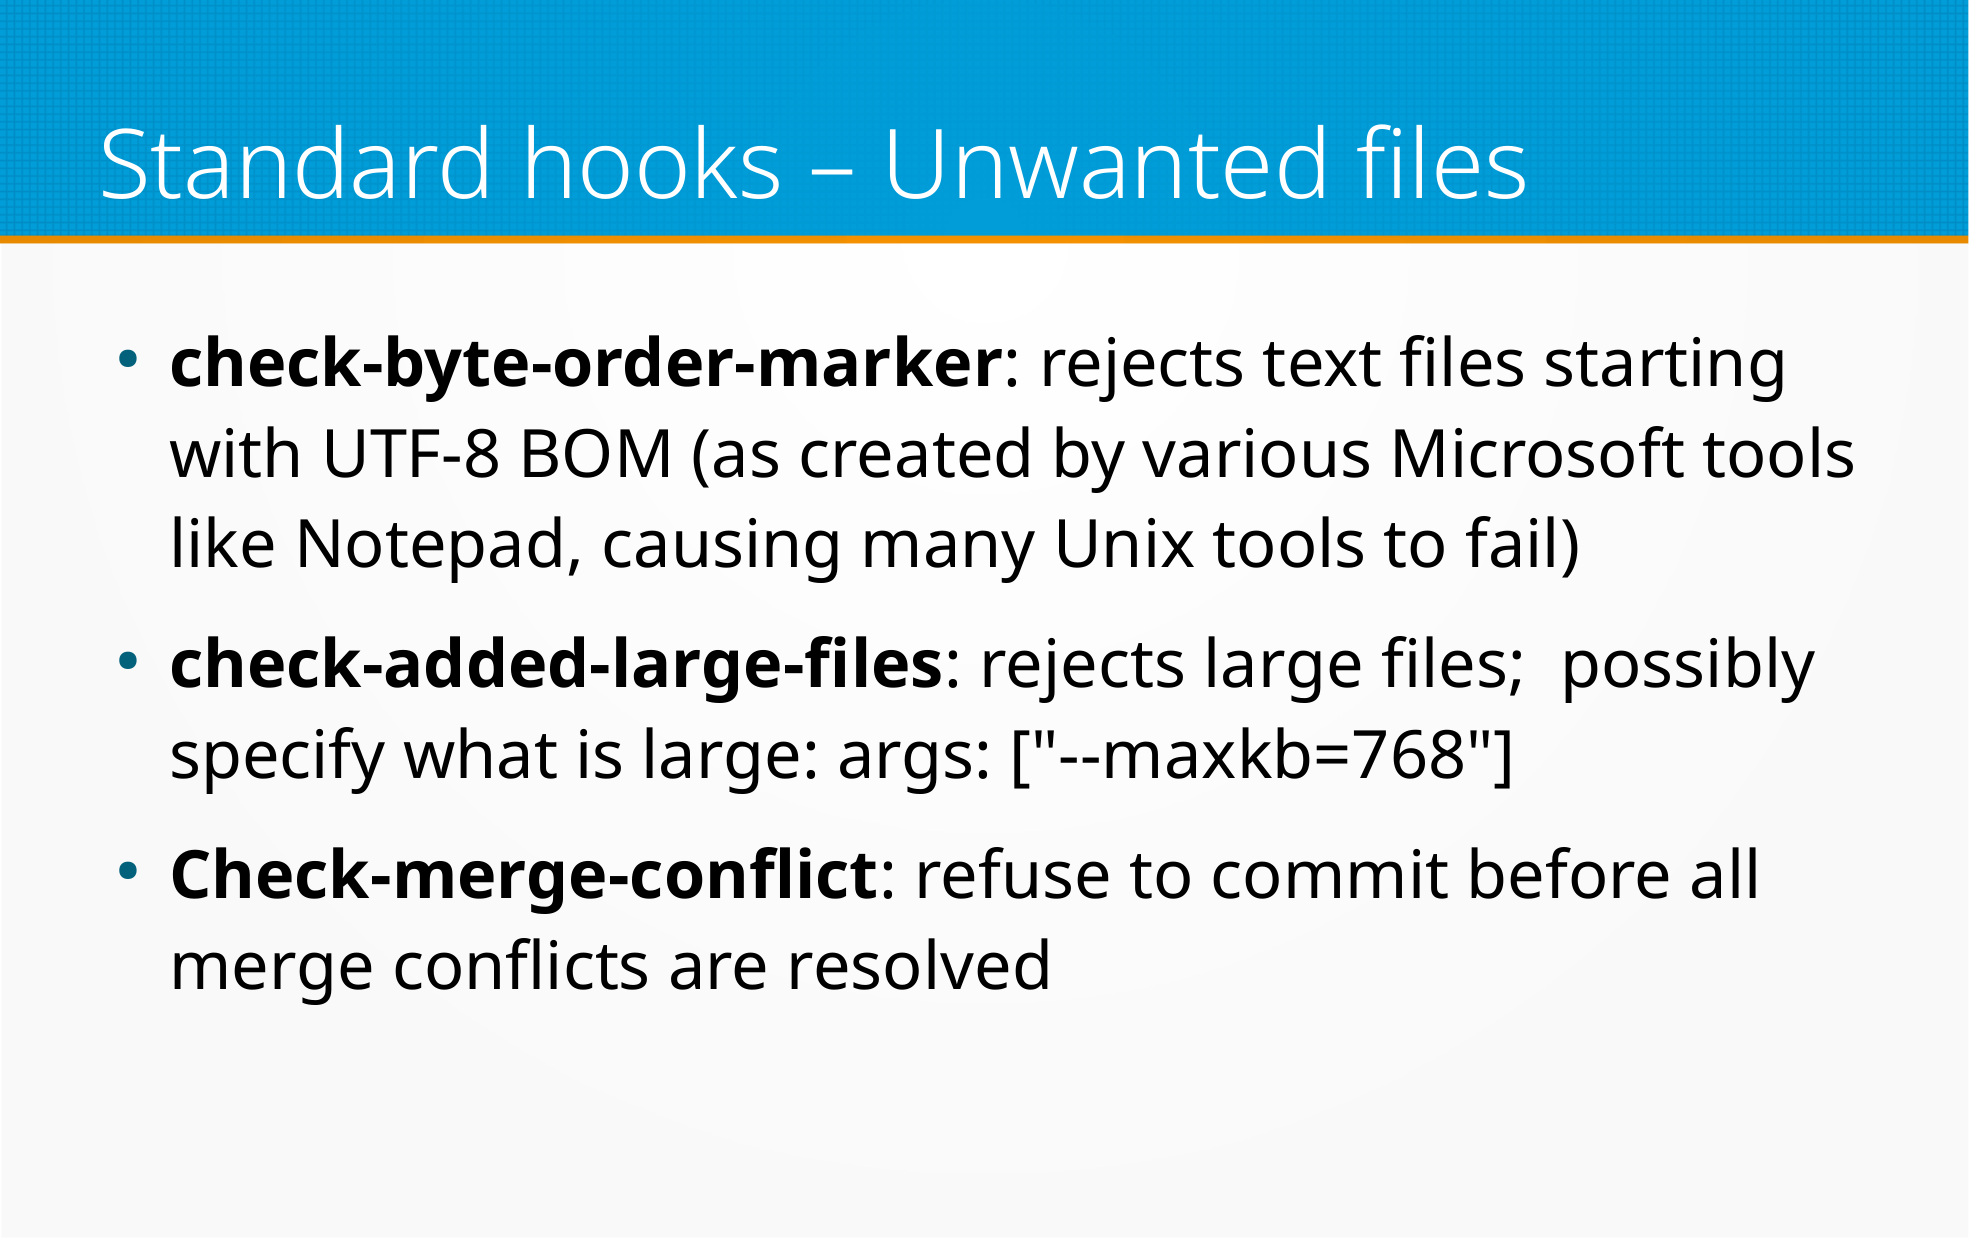

# Standard hooks – Unwanted files
check-byte-order-marker: rejects text files starting with UTF-8 BOM (as created by various Microsoft tools like Notepad, causing many Unix tools to fail)
check-added-large-files: rejects large files; possibly specify what is large: args: ["--maxkb=768"]
Check-merge-conflict: refuse to commit before all merge conflicts are resolved